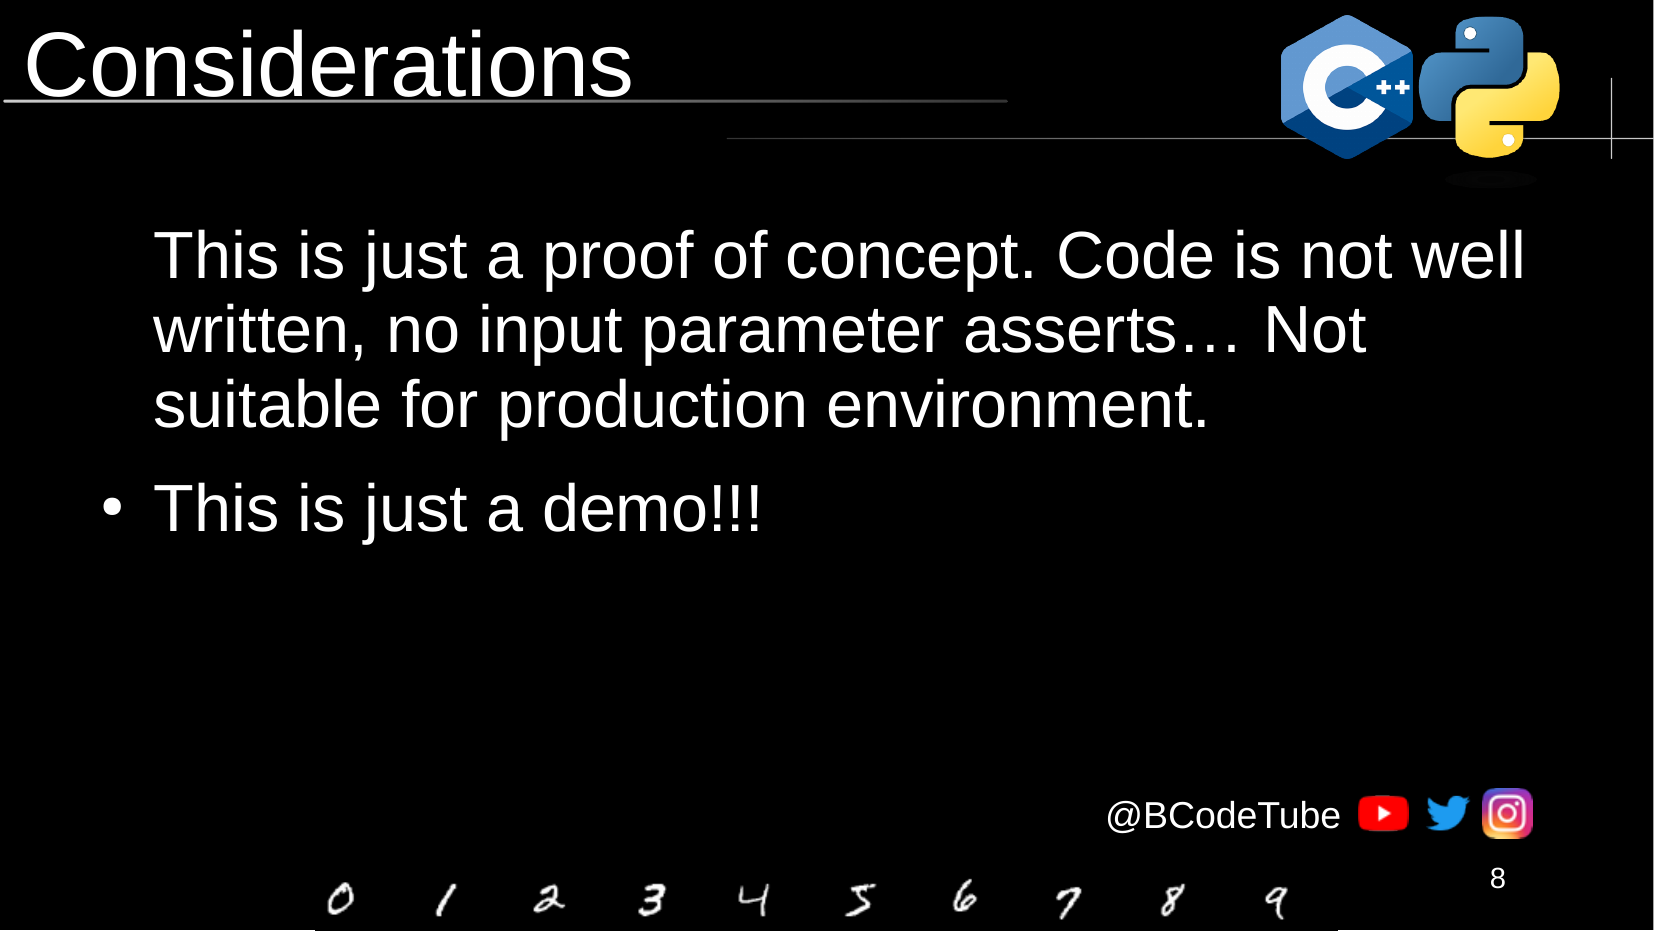

# Considerations
This is just a proof of concept. Code is not well written, no input parameter asserts… Not suitable for production environment.
This is just a demo!!!
8